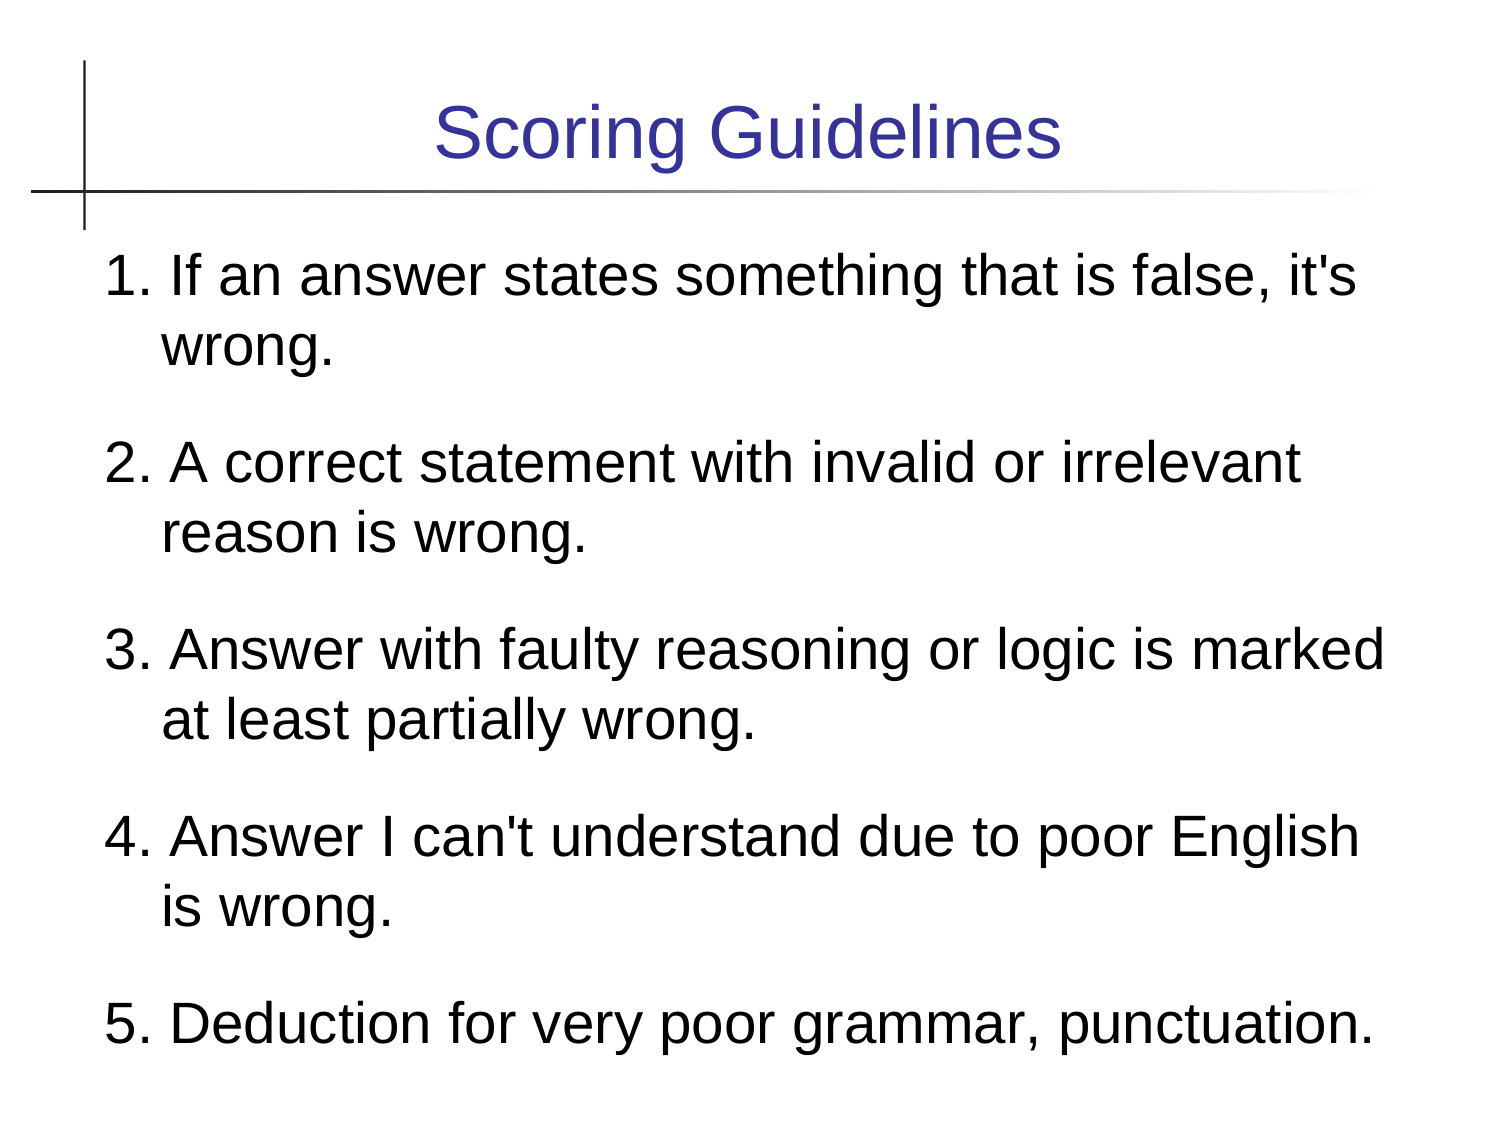

# Scoring Guidelines
1. If an answer states something that is false, it's wrong.
2. A correct statement with invalid or irrelevant reason is wrong.
3. Answer with faulty reasoning or logic is marked at least partially wrong.
4. Answer I can't understand due to poor English is wrong.
5. Deduction for very poor grammar, punctuation.